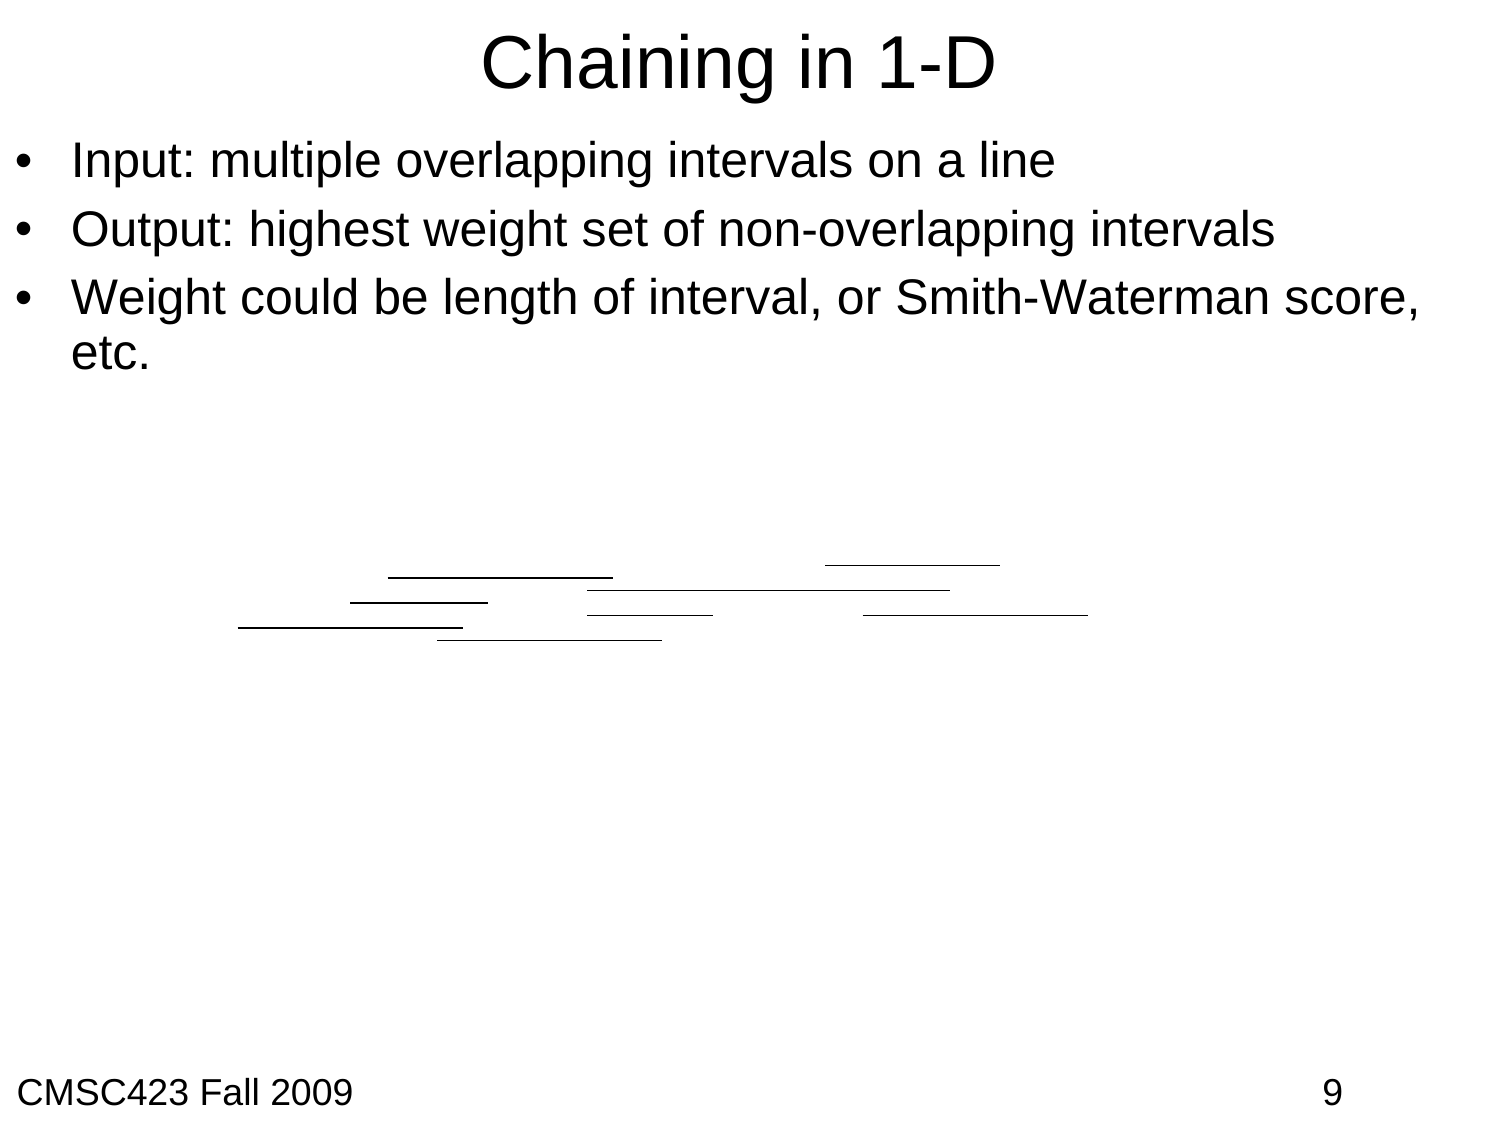

# Chaining in 1-D
Input: multiple overlapping intervals on a line
Output: highest weight set of non-overlapping intervals
Weight could be length of interval, or Smith-Waterman score, etc.
CMSC423 Fall 2009
9